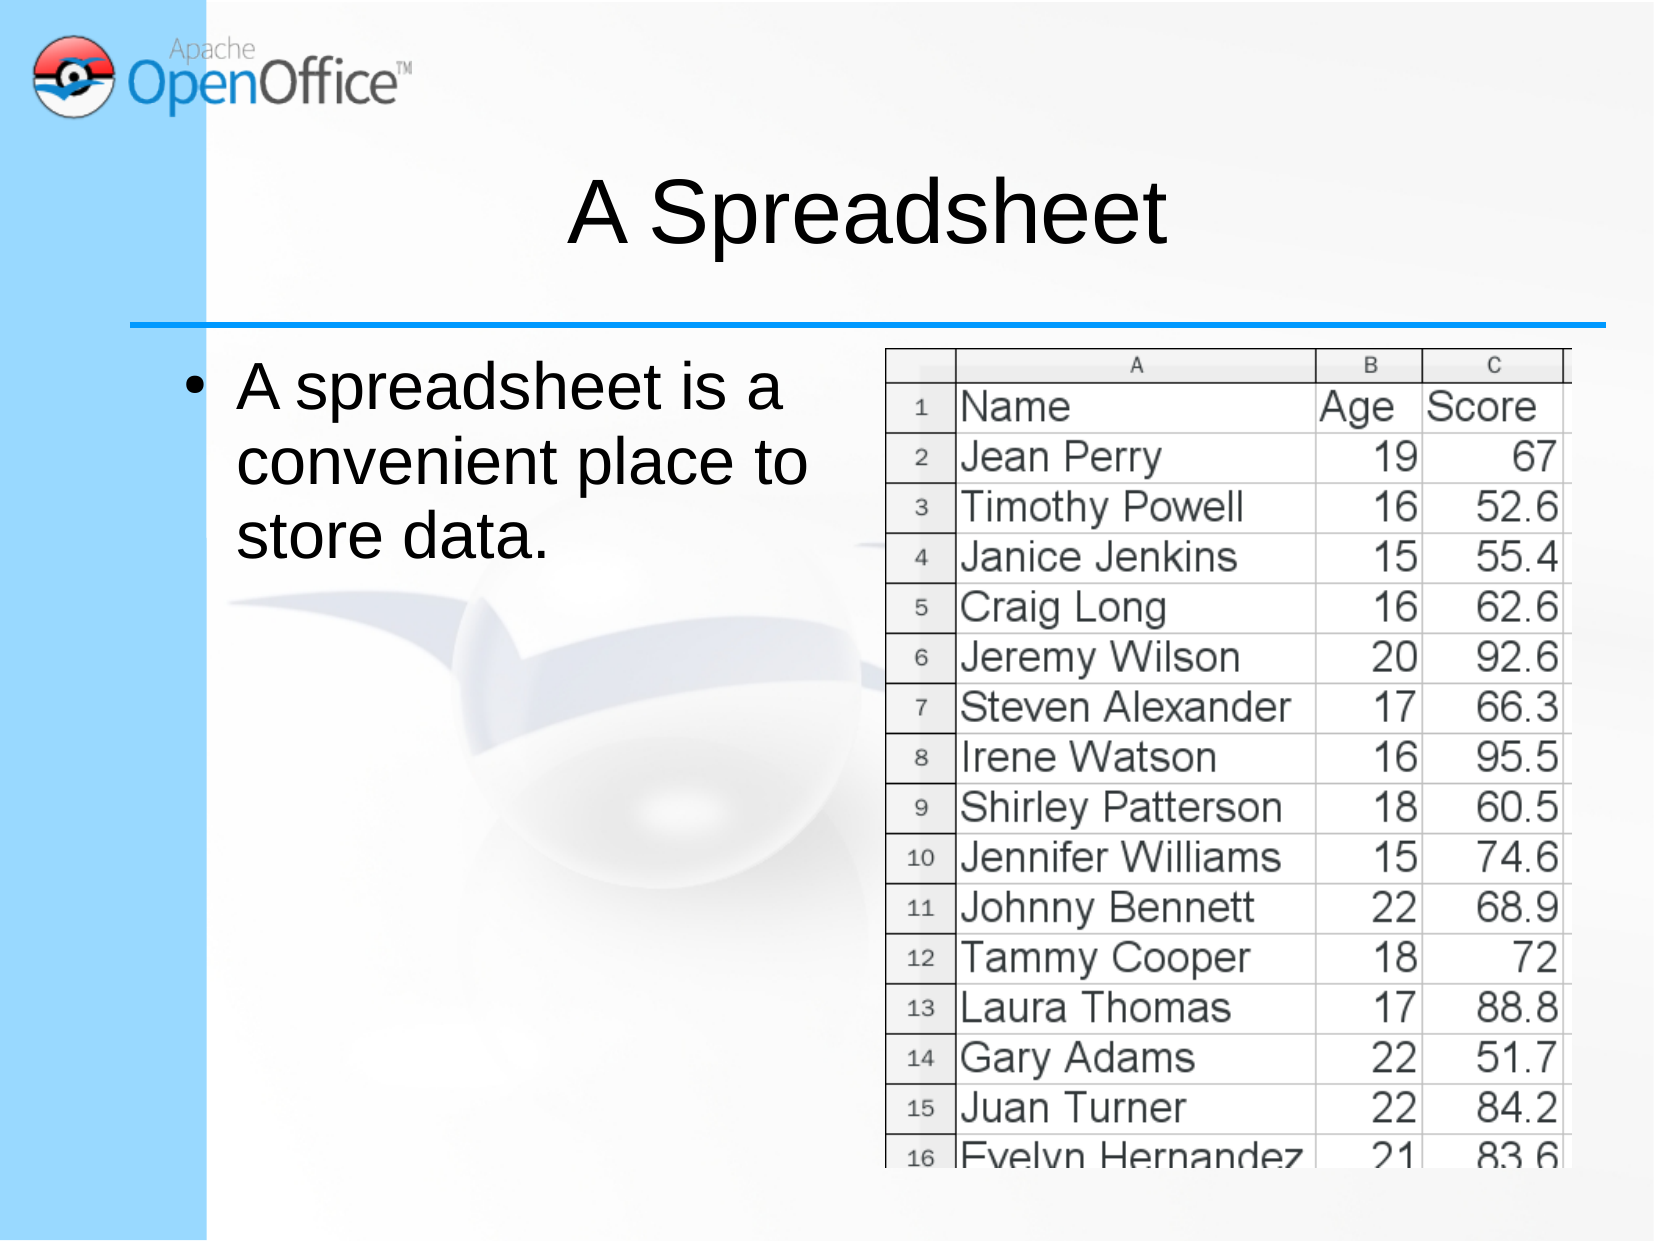

# A Spreadsheet
A spreadsheet is a convenient place to store data.